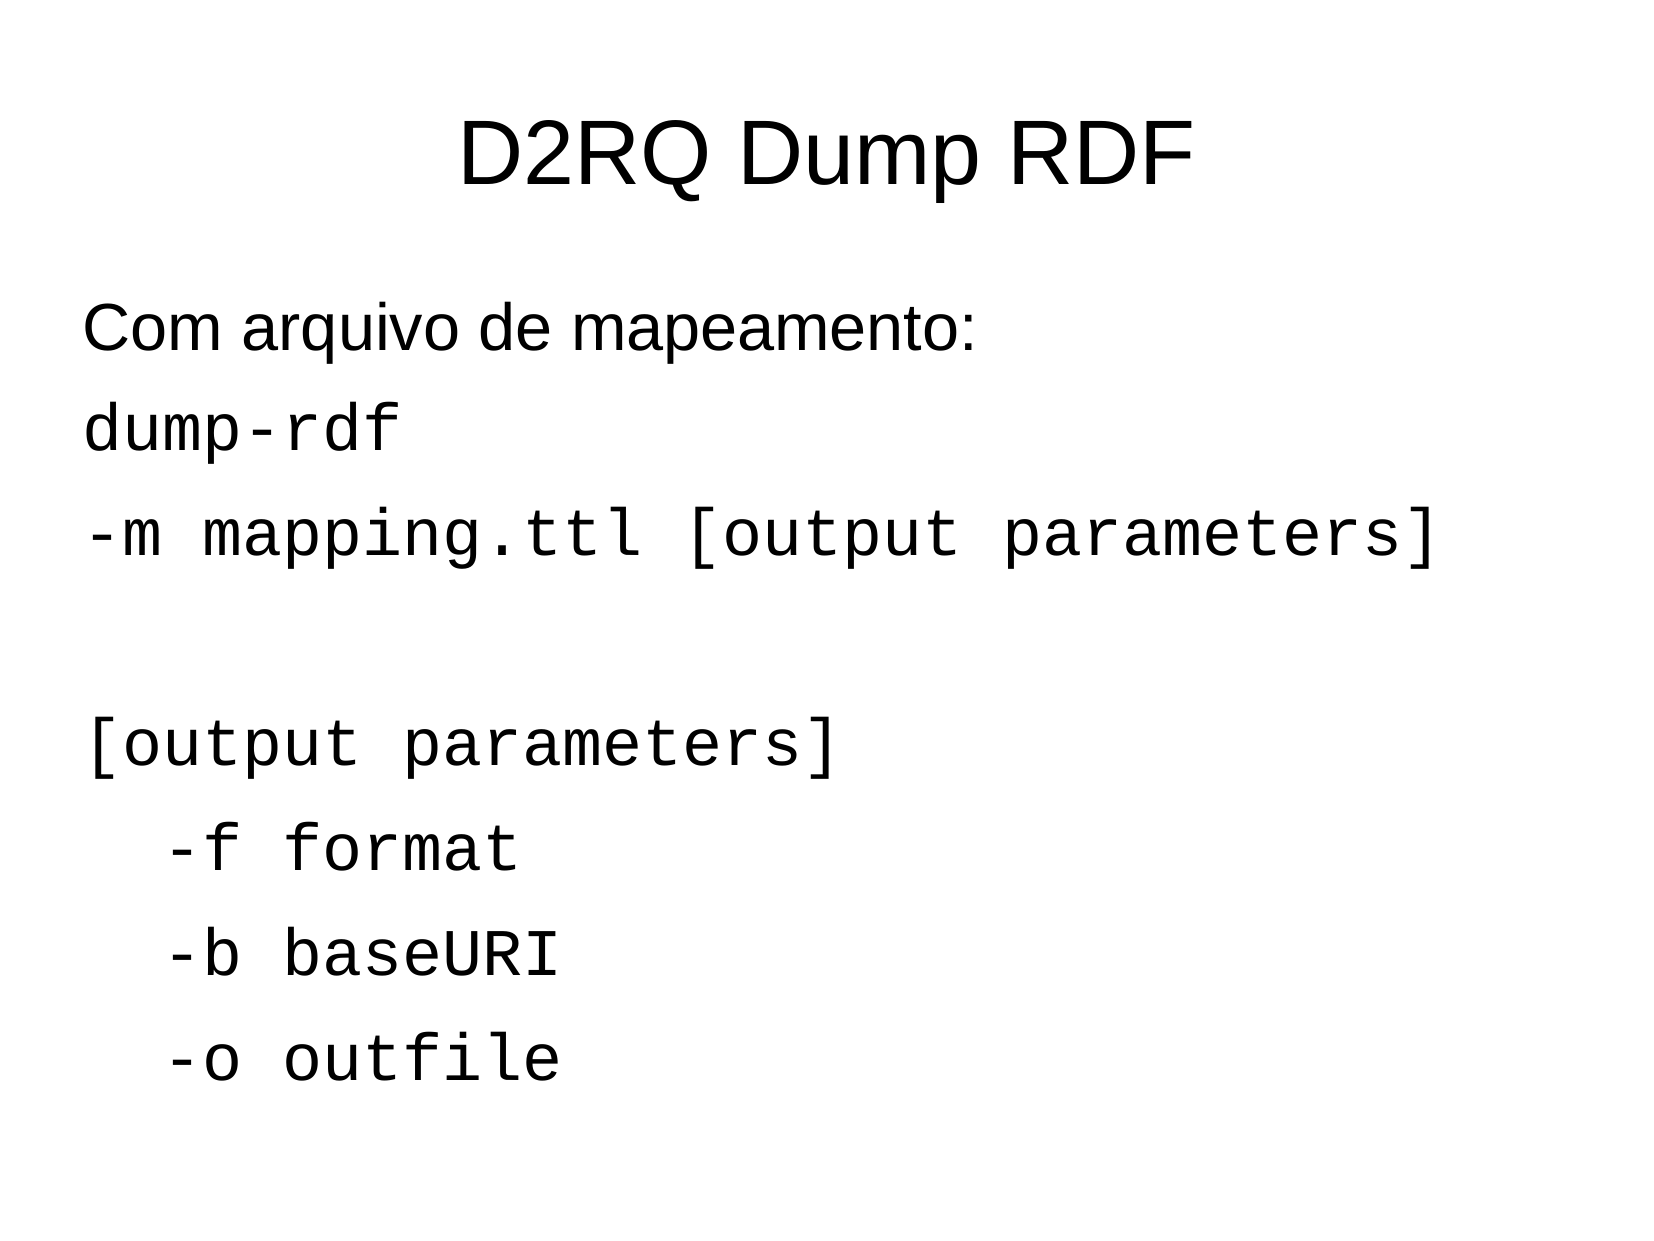

# D2RQ Dump RDF
Com arquivo de mapeamento:
dump-rdf
-m mapping.ttl [output parameters]
[output parameters]
 -f format
 -b baseURI
 -o outfile